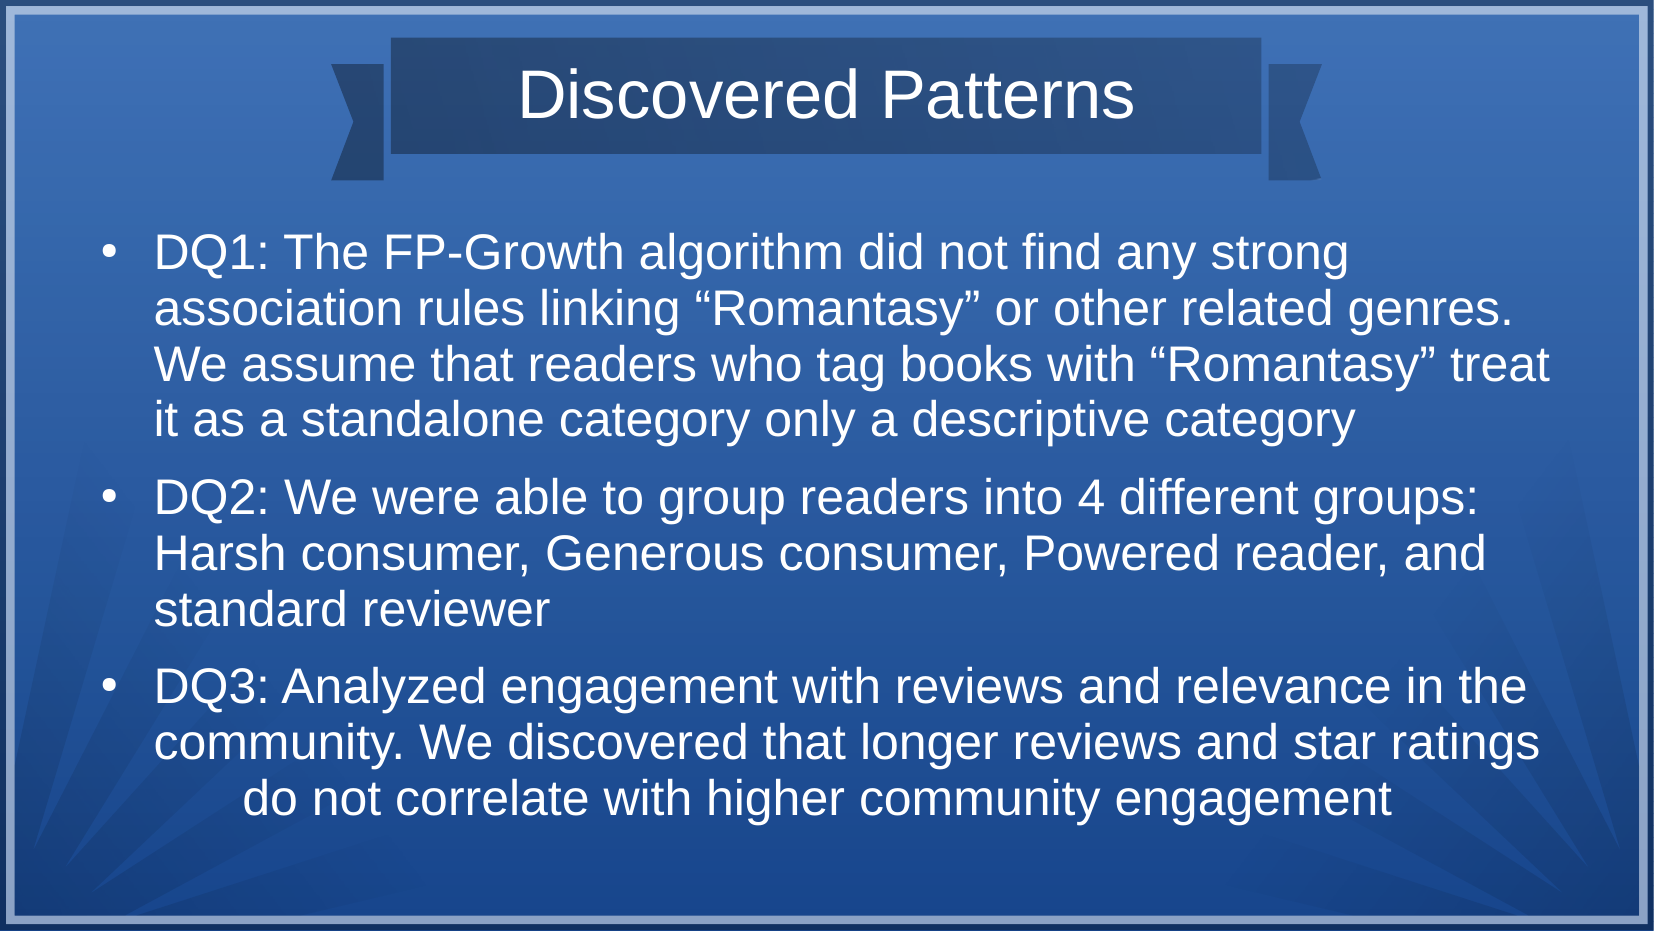

# Discovered Patterns
DQ1: The FP-Growth algorithm did not find any strong association rules linking “Romantasy” or other related genres. We assume that readers who tag books with “Romantasy” treat it as a standalone category only a descriptive category
DQ2: We were able to group readers into 4 different groups: Harsh consumer, Generous consumer, Powered reader, and standard reviewer
DQ3: Analyzed engagement with reviews and relevance in the community. We discovered that longer reviews and star ratings 	 do not correlate with higher community engagement